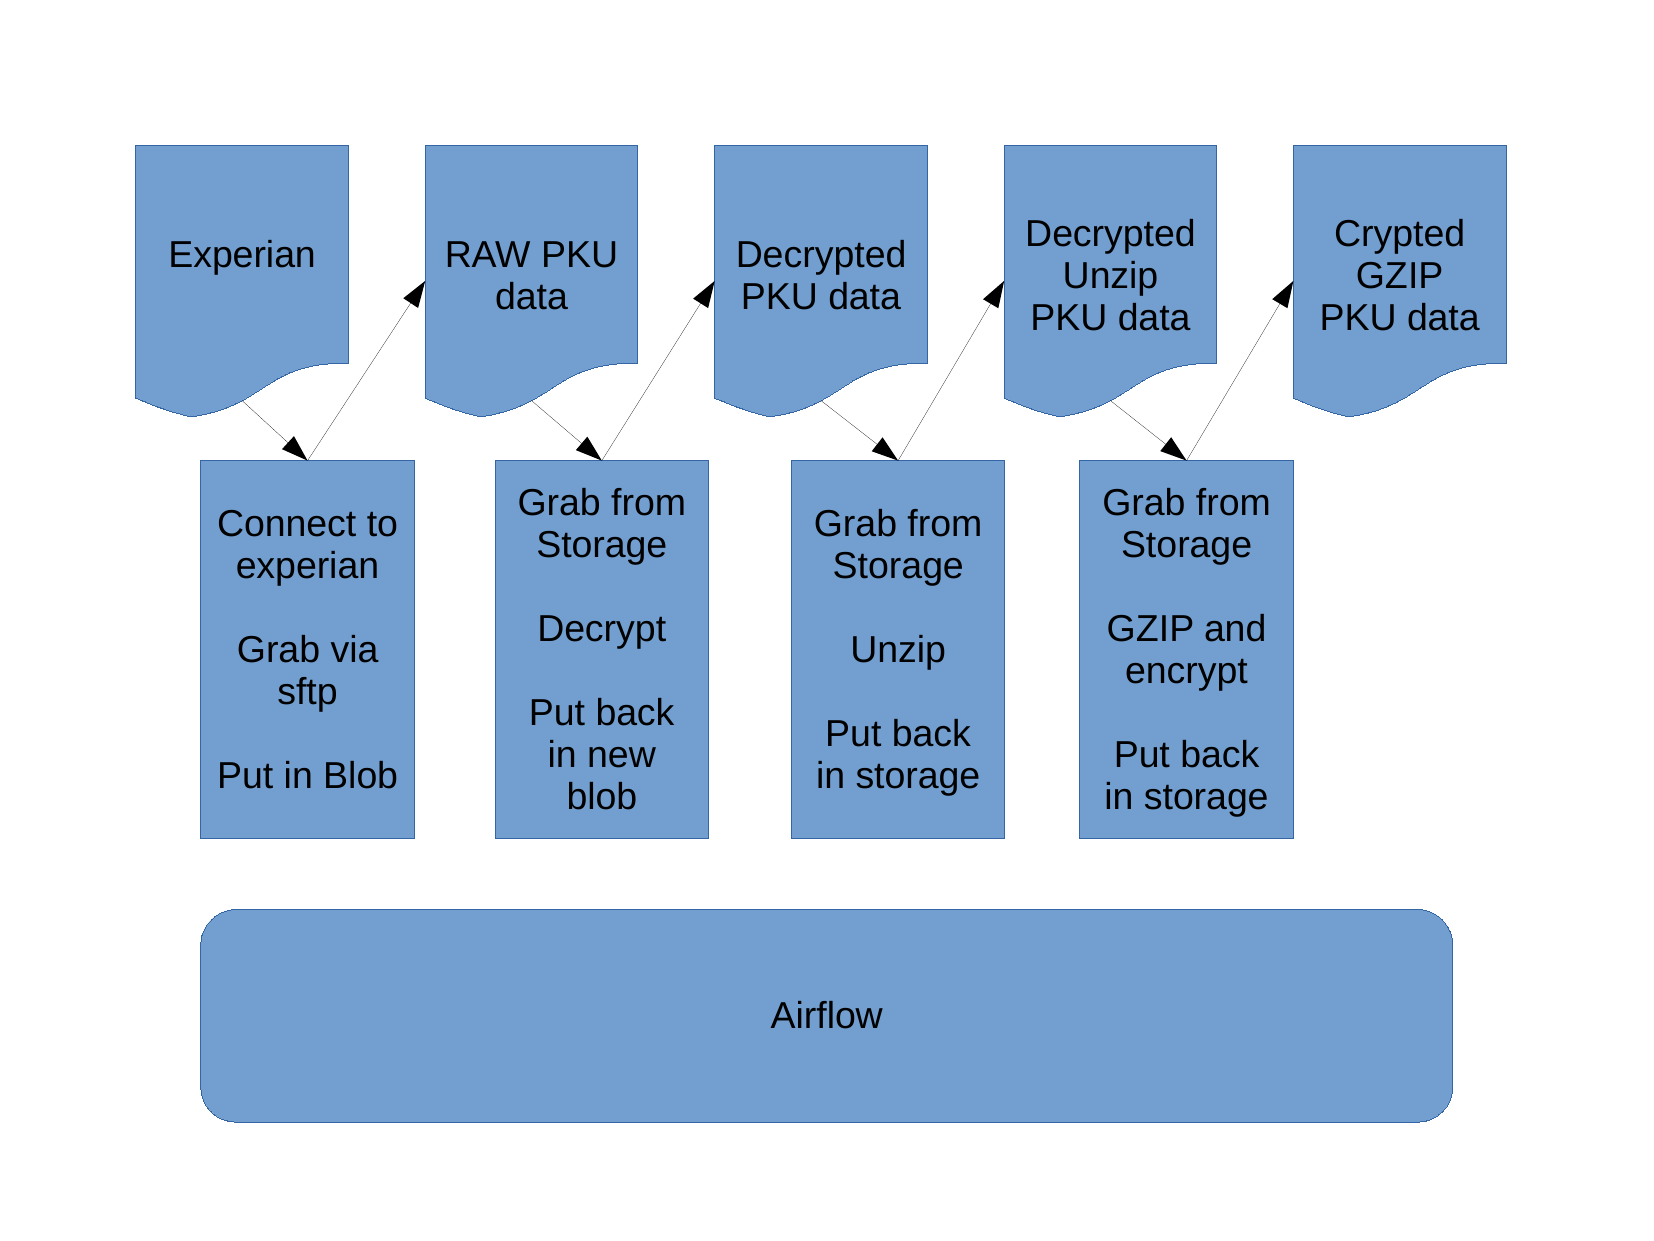

Experian
RAW PKU data
Decrypted PKU data
Decrypted Unzip
PKU data
Crypted
GZIP
PKU data
Connect to experian
Grab via sftp
Put in Blob
Grab from Storage
Decrypt
Put back in new blob
Grab from Storage
Unzip
Put back in storage
Grab from Storage
GZIP and encrypt
Put back in storage
Airflow